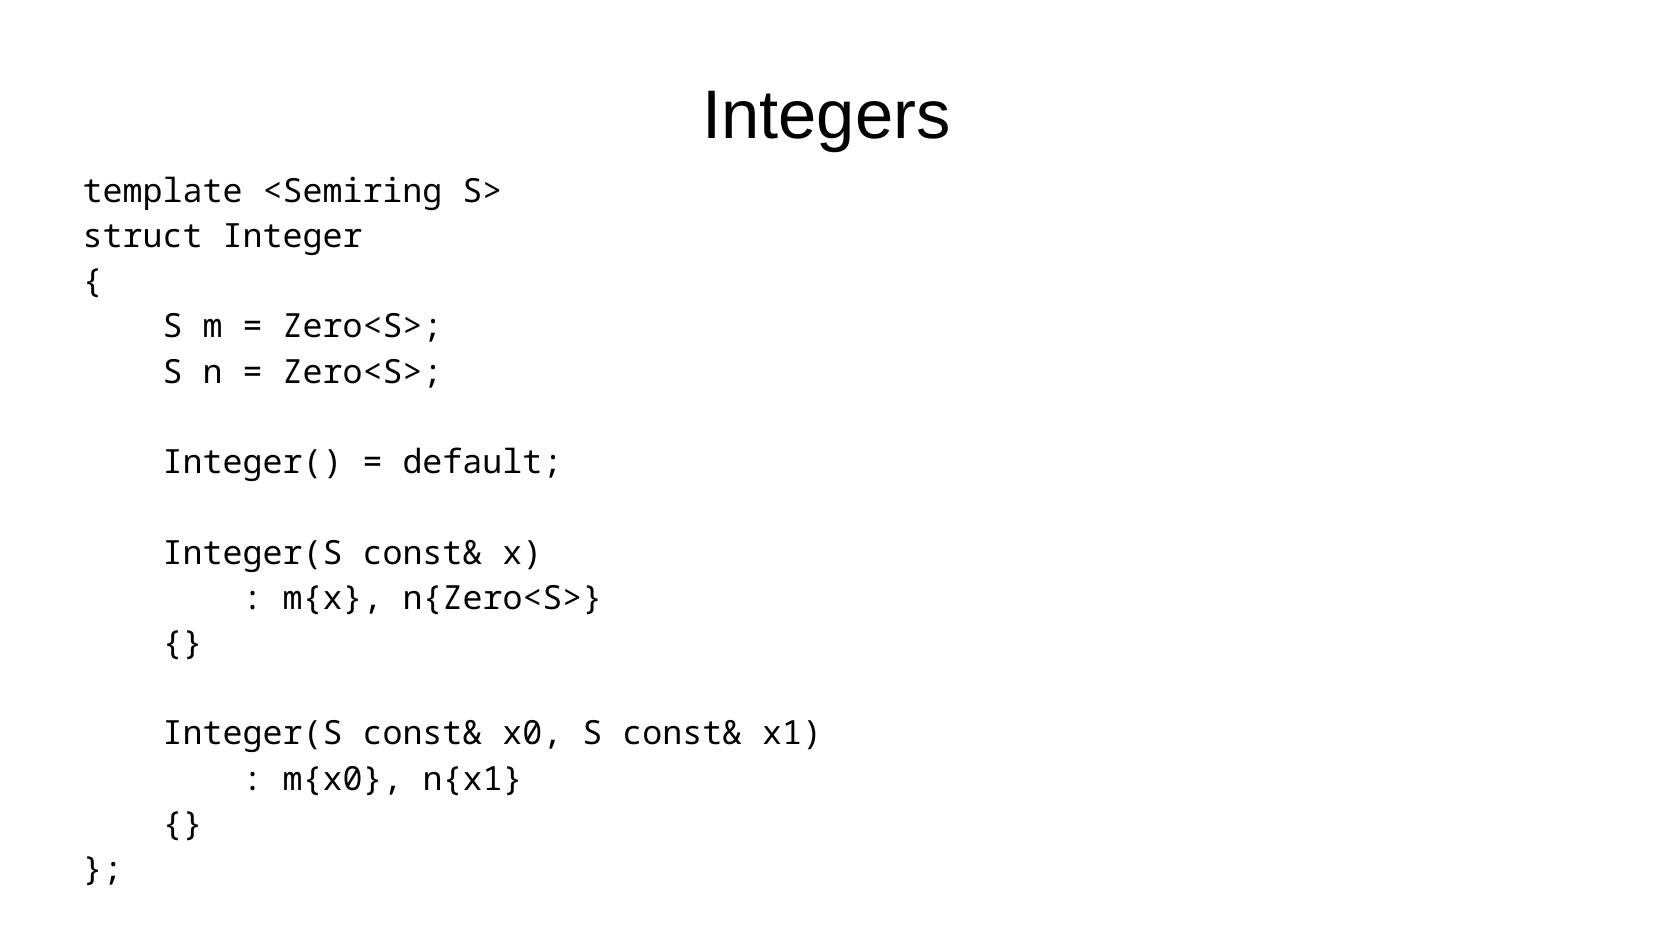

# template <Semiring S>
struct Integer
{
 S m = Zero<S>;
 S n = Zero<S>;
 Integer() = default;
 Integer(S const& x)
 : m{x}, n{Zero<S>}
 {}
 Integer(S const& x0, S const& x1)
 : m{x0}, n{x1}
 {}
};
Integers